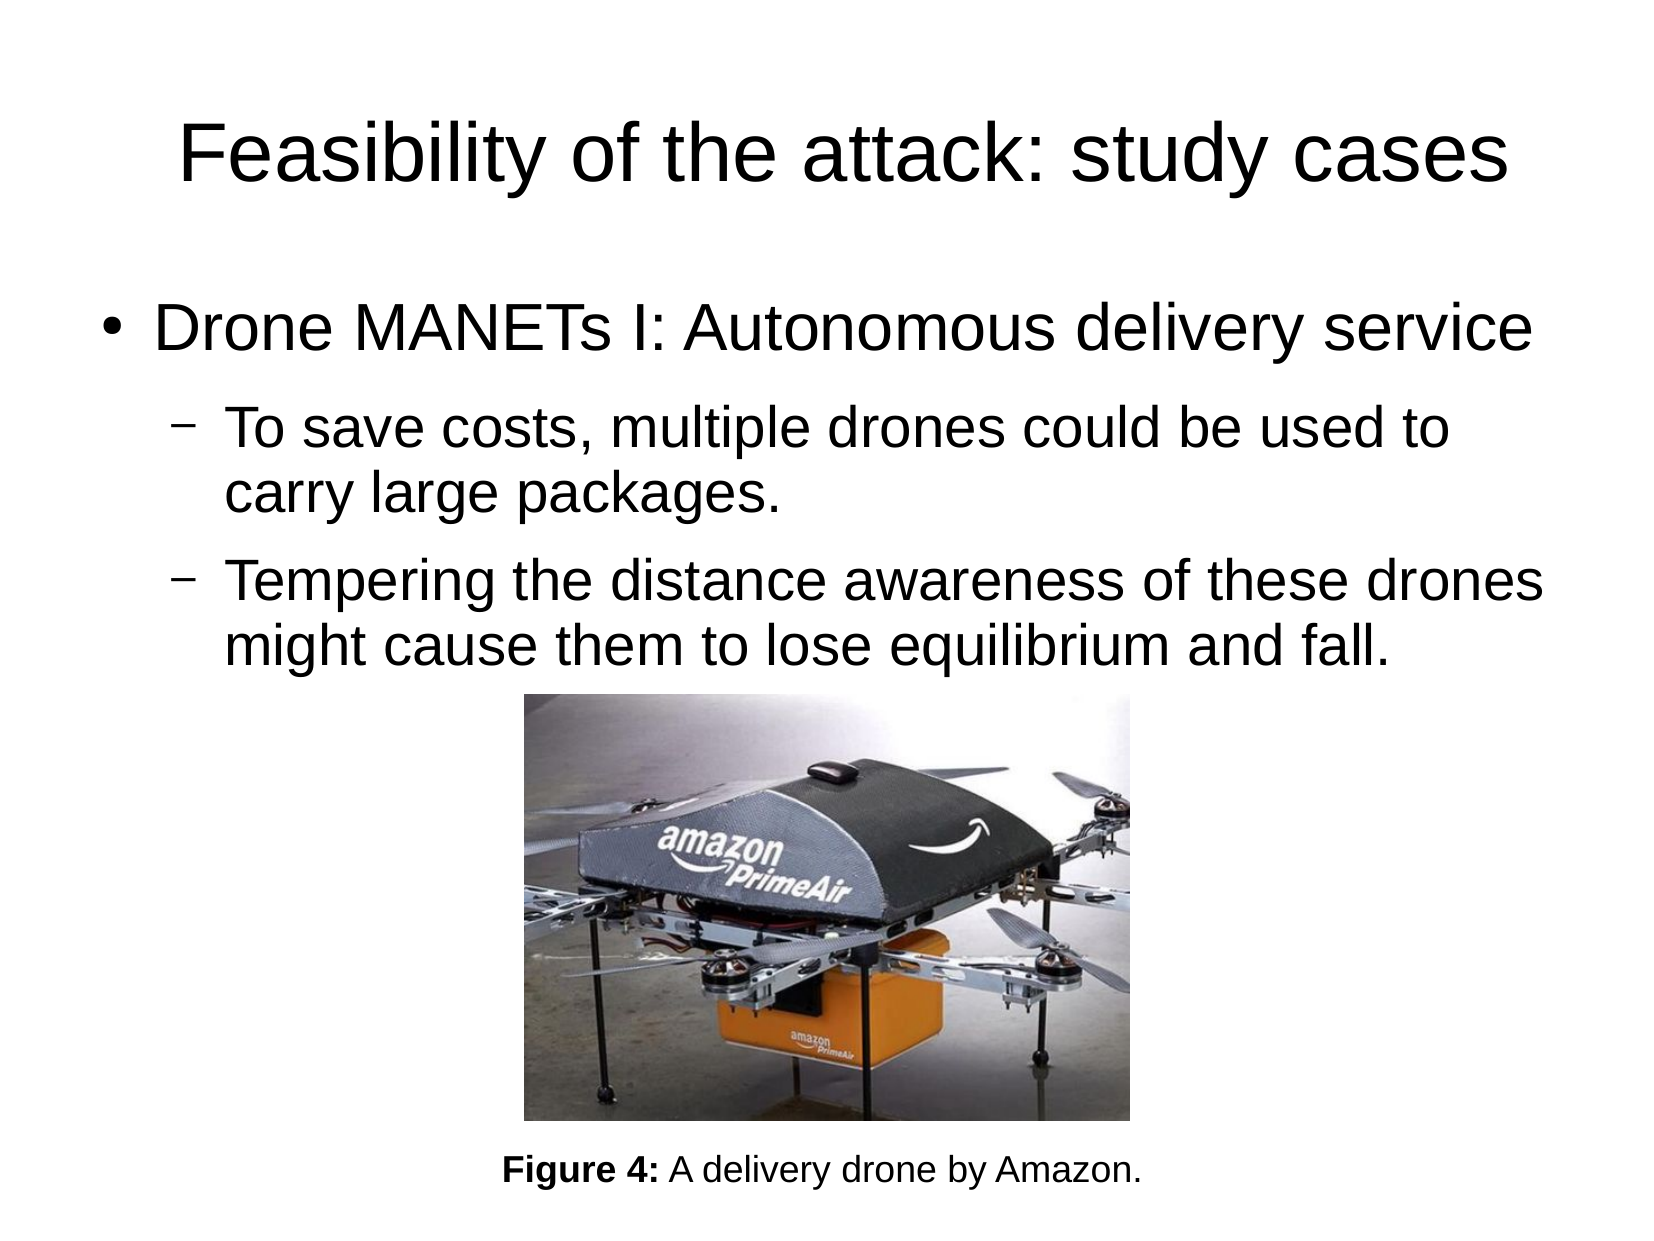

# Feasibility of the attack: study cases
Drone MANETs I: Autonomous delivery service
To save costs, multiple drones could be used to carry large packages.
Tempering the distance awareness of these drones might cause them to lose equilibrium and fall.
Figure 4: A delivery drone by Amazon.